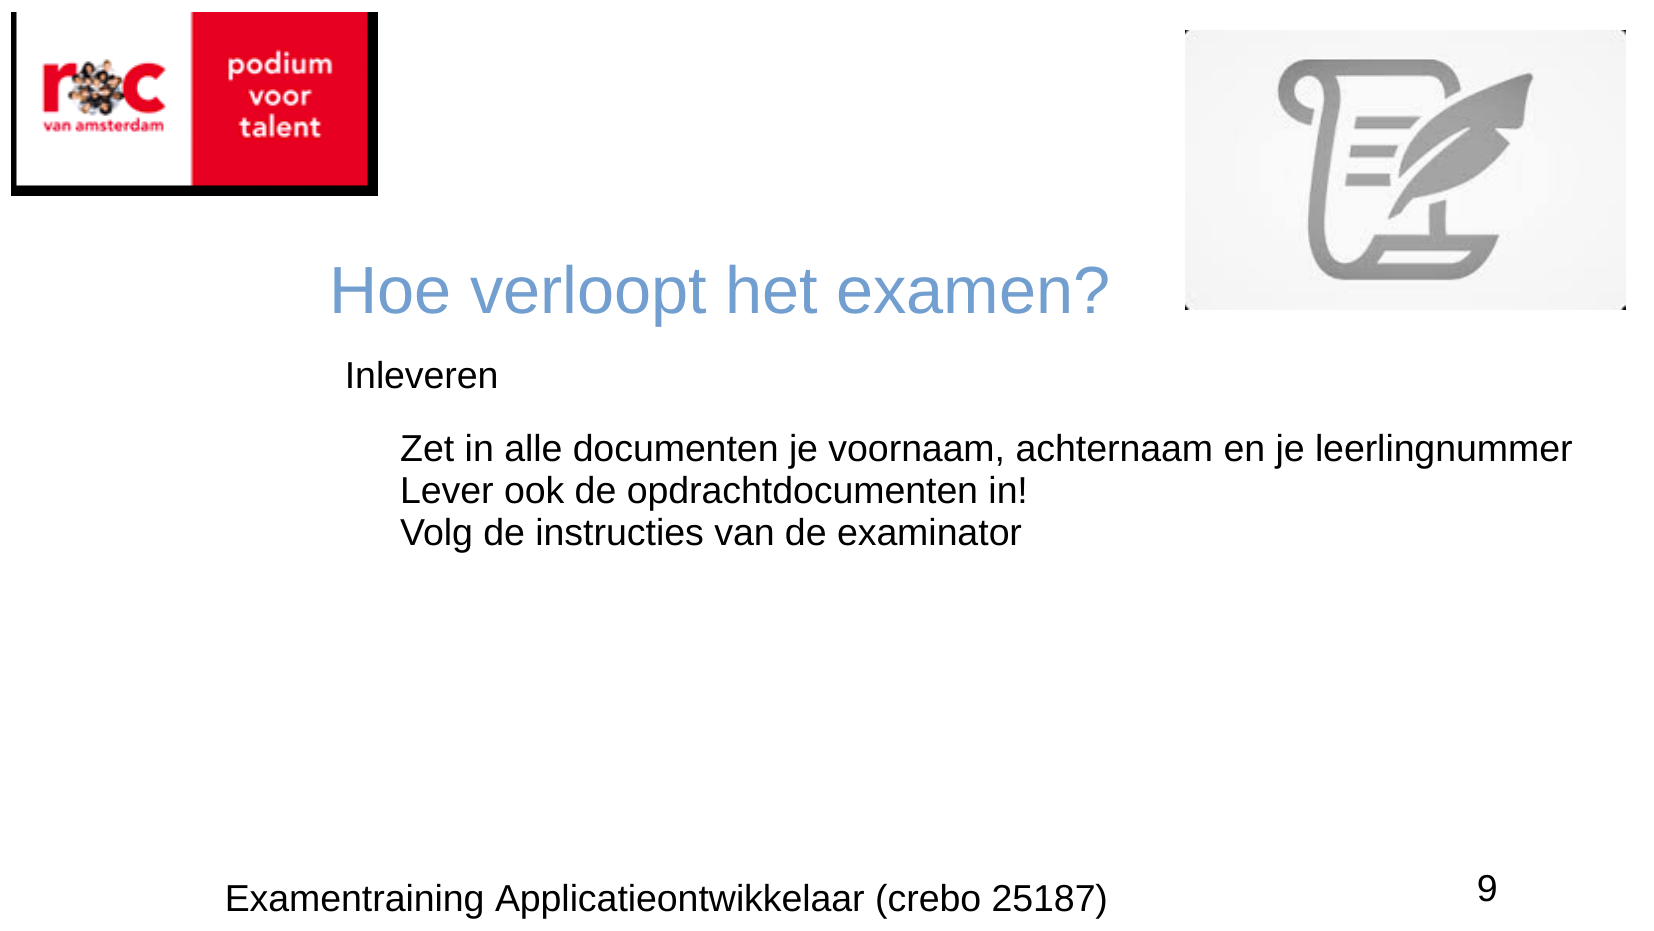

Hoe verloopt het examen?
Inleveren
 Zet in alle documenten je voornaam, achternaam en je leerlingnummer
 Lever ook de opdrachtdocumenten in!
 Volg de instructies van de examinator
Examentraining Applicatieontwikkelaar (crebo 25187)